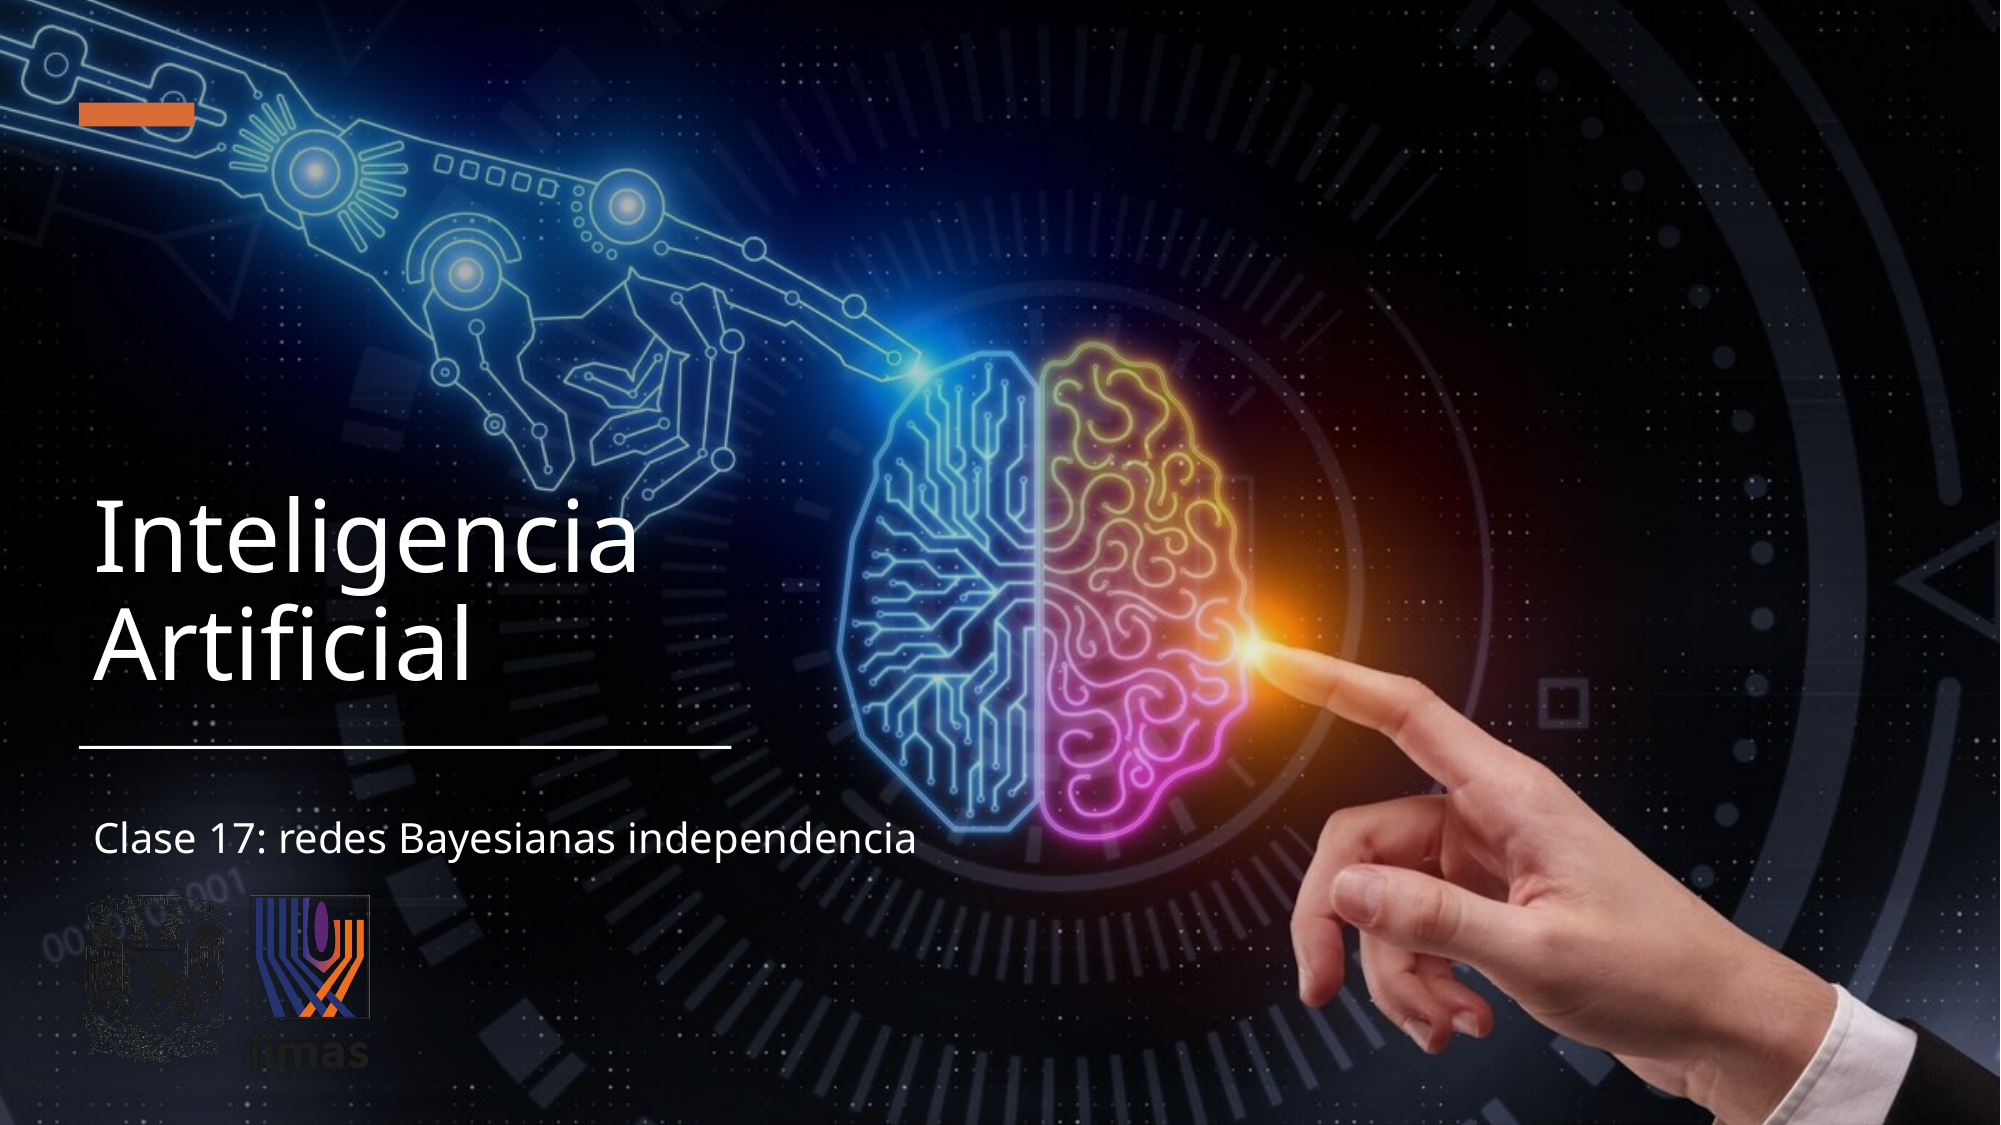

# Inteligencia Artificial
Clase 17: redes Bayesianas independencia